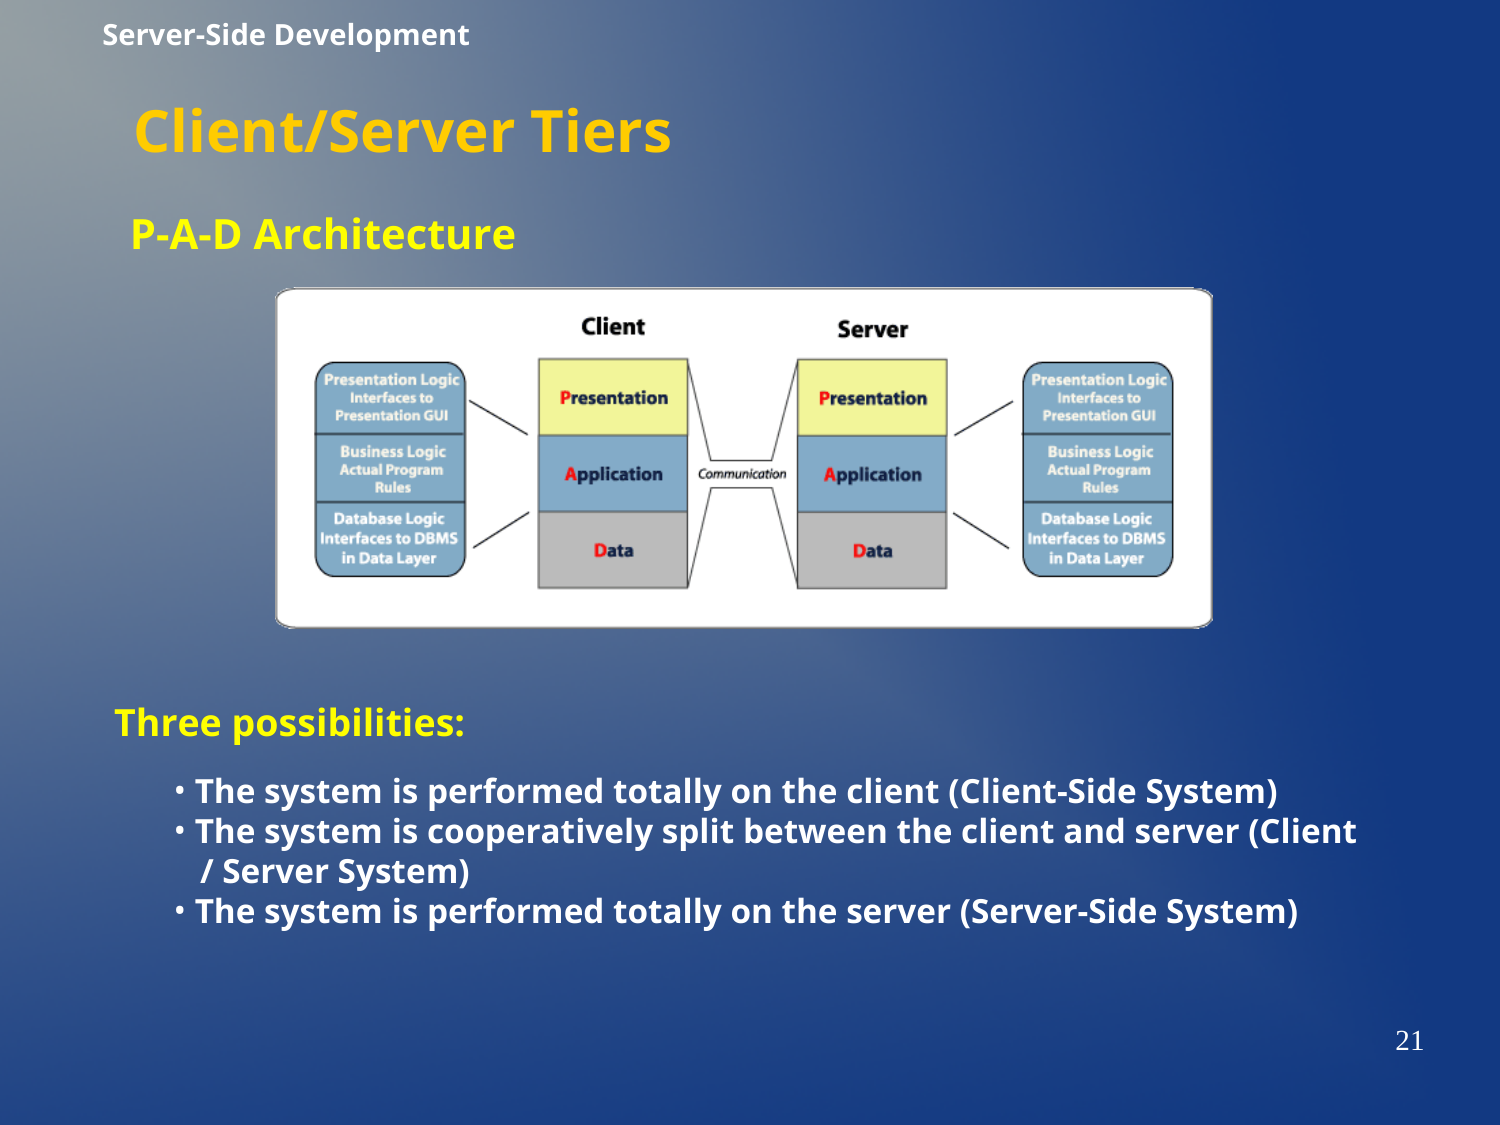

Server-Side Development
Client/Server Tiers
P-A-D Architecture
Three possibilities:
 The system is performed totally on the client (Client-Side System)
 The system is cooperatively split between the client and server (Client
 / Server System)
 The system is performed totally on the server (Server-Side System)
21